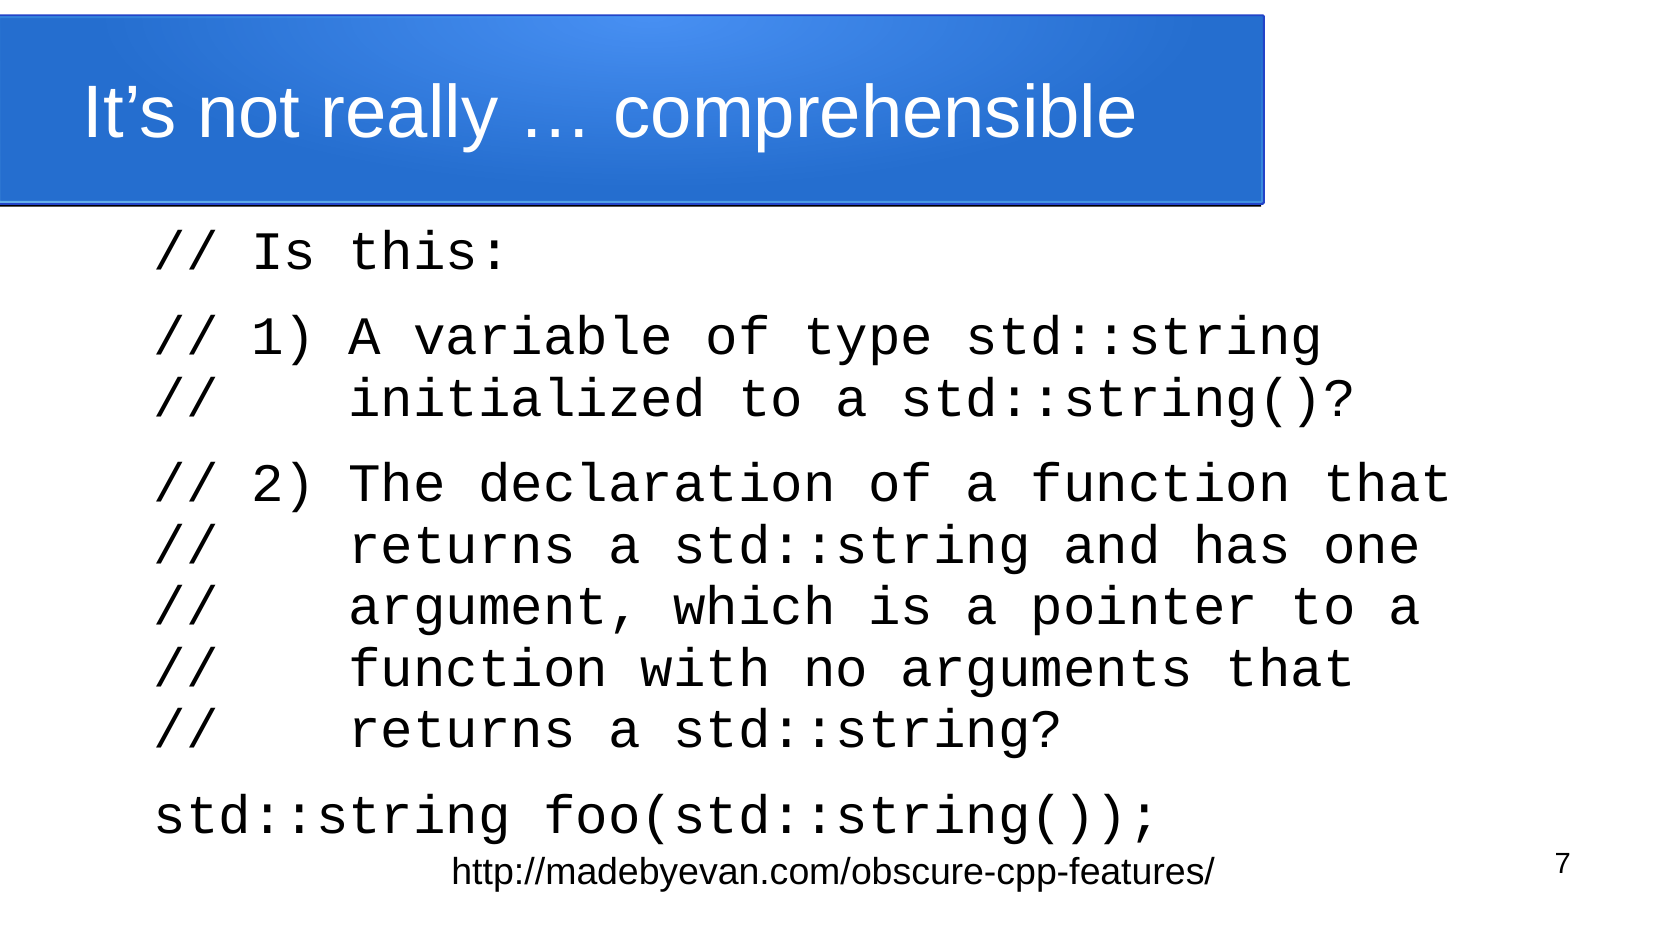

# It’s not really … comprehensible
// Is this:
// 1) A variable of type std::string
// initialized to a std::string()?
// 2) The declaration of a function that
// returns a std::string and has one
// argument, which is a pointer to a
// function with no arguments that
// returns a std::string?
std::string foo(std::string());
http://madebyevan.com/obscure-cpp-features/
7